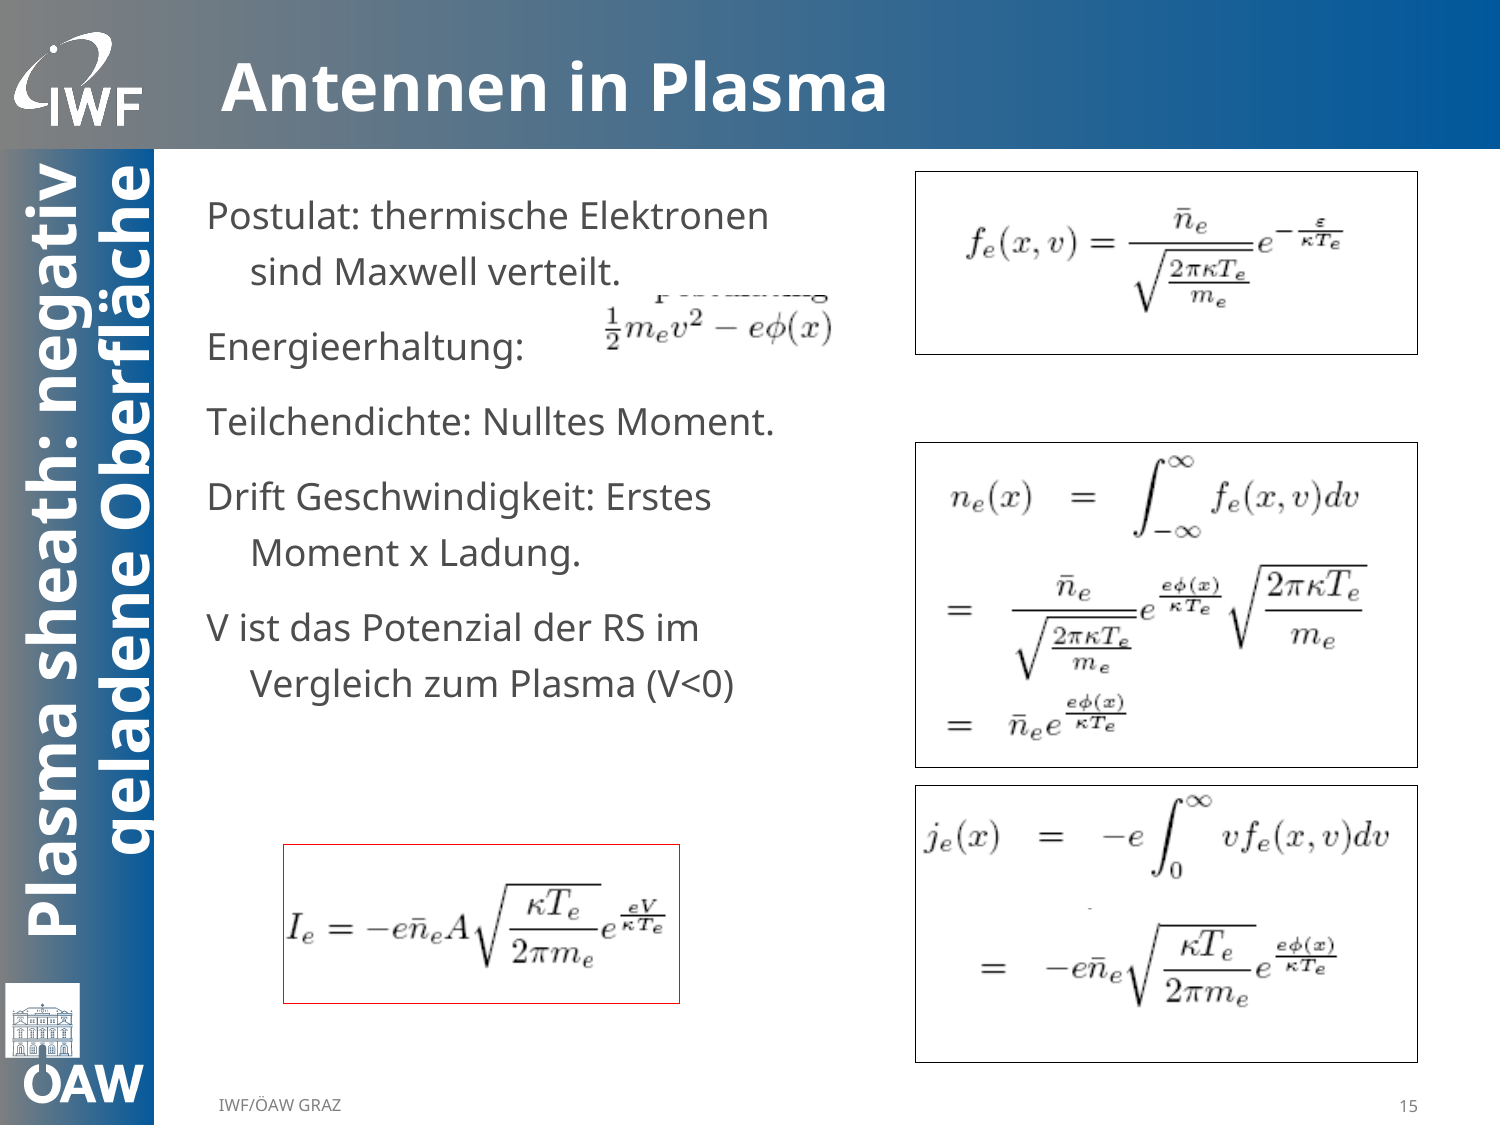

Antennen in Plasma
# Postulat: thermische Elektronen sind Maxwell verteilt.
Energieerhaltung:
Teilchendichte: Nulltes Moment.
Drift Geschwindigkeit: Erstes Moment x Ladung.
V ist das Potenzial der RS im Vergleich zum Plasma (V<0)
Plasma sheath: negativ geladene Oberfläche
IWF/ÖAW GRAZ
15